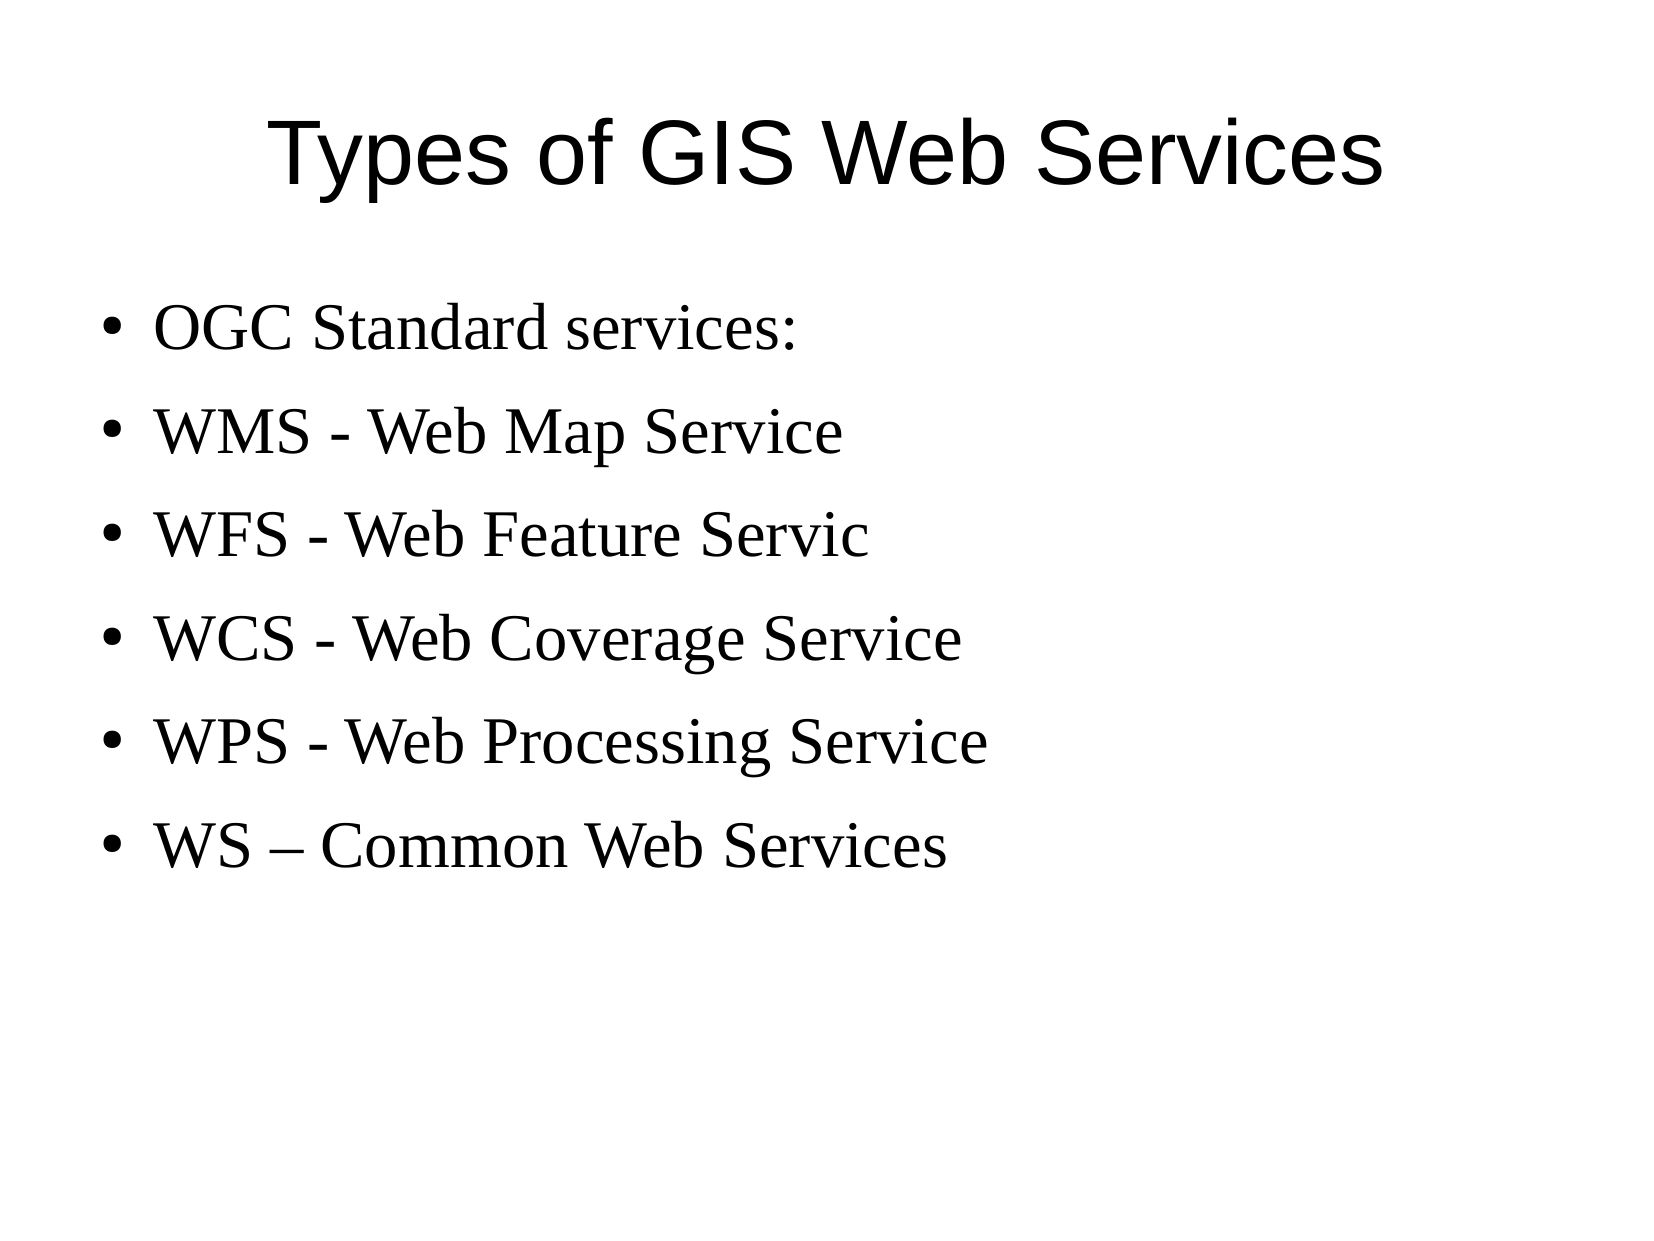

# Types of GIS Web Services
OGC Standard services:
WMS - Web Map Service
WFS - Web Feature Servic
WCS - Web Coverage Service
WPS - Web Processing Service
WS – Common Web Services